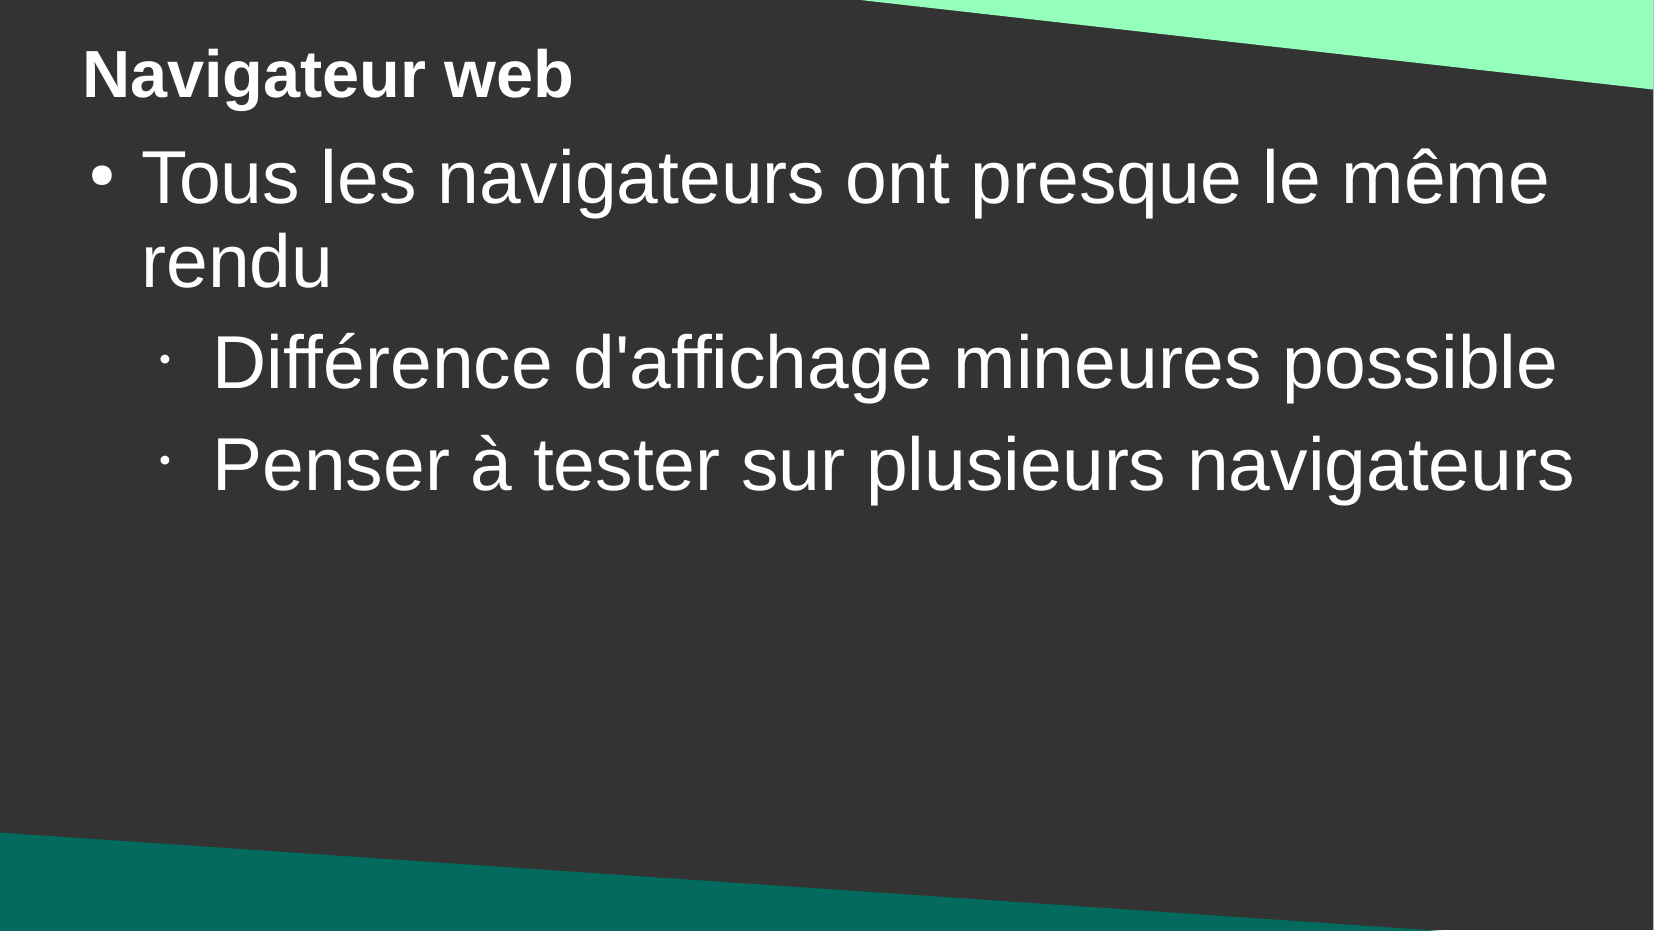

# Navigateur web
Tous les navigateurs ont presque le même rendu
Différence d'affichage mineures possible
Penser à tester sur plusieurs navigateurs